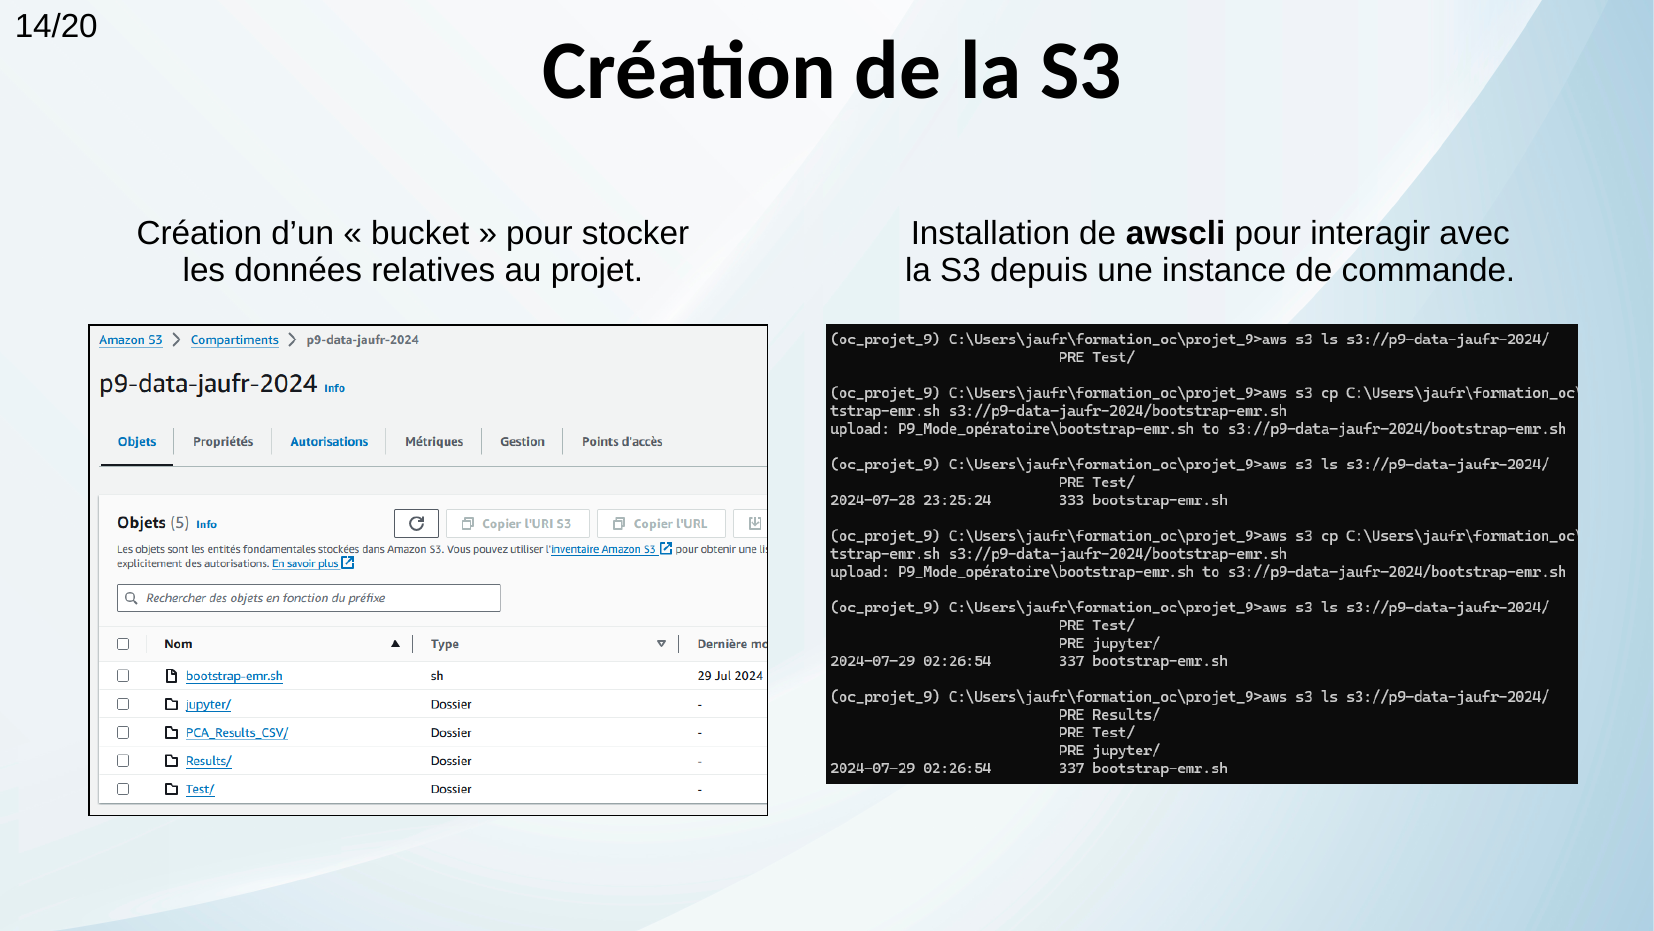

14/20
# Création de la S3
Création d’un « bucket » pour stocker les données relatives au projet.
Installation de awscli pour interagir avec la S3 depuis une instance de commande.